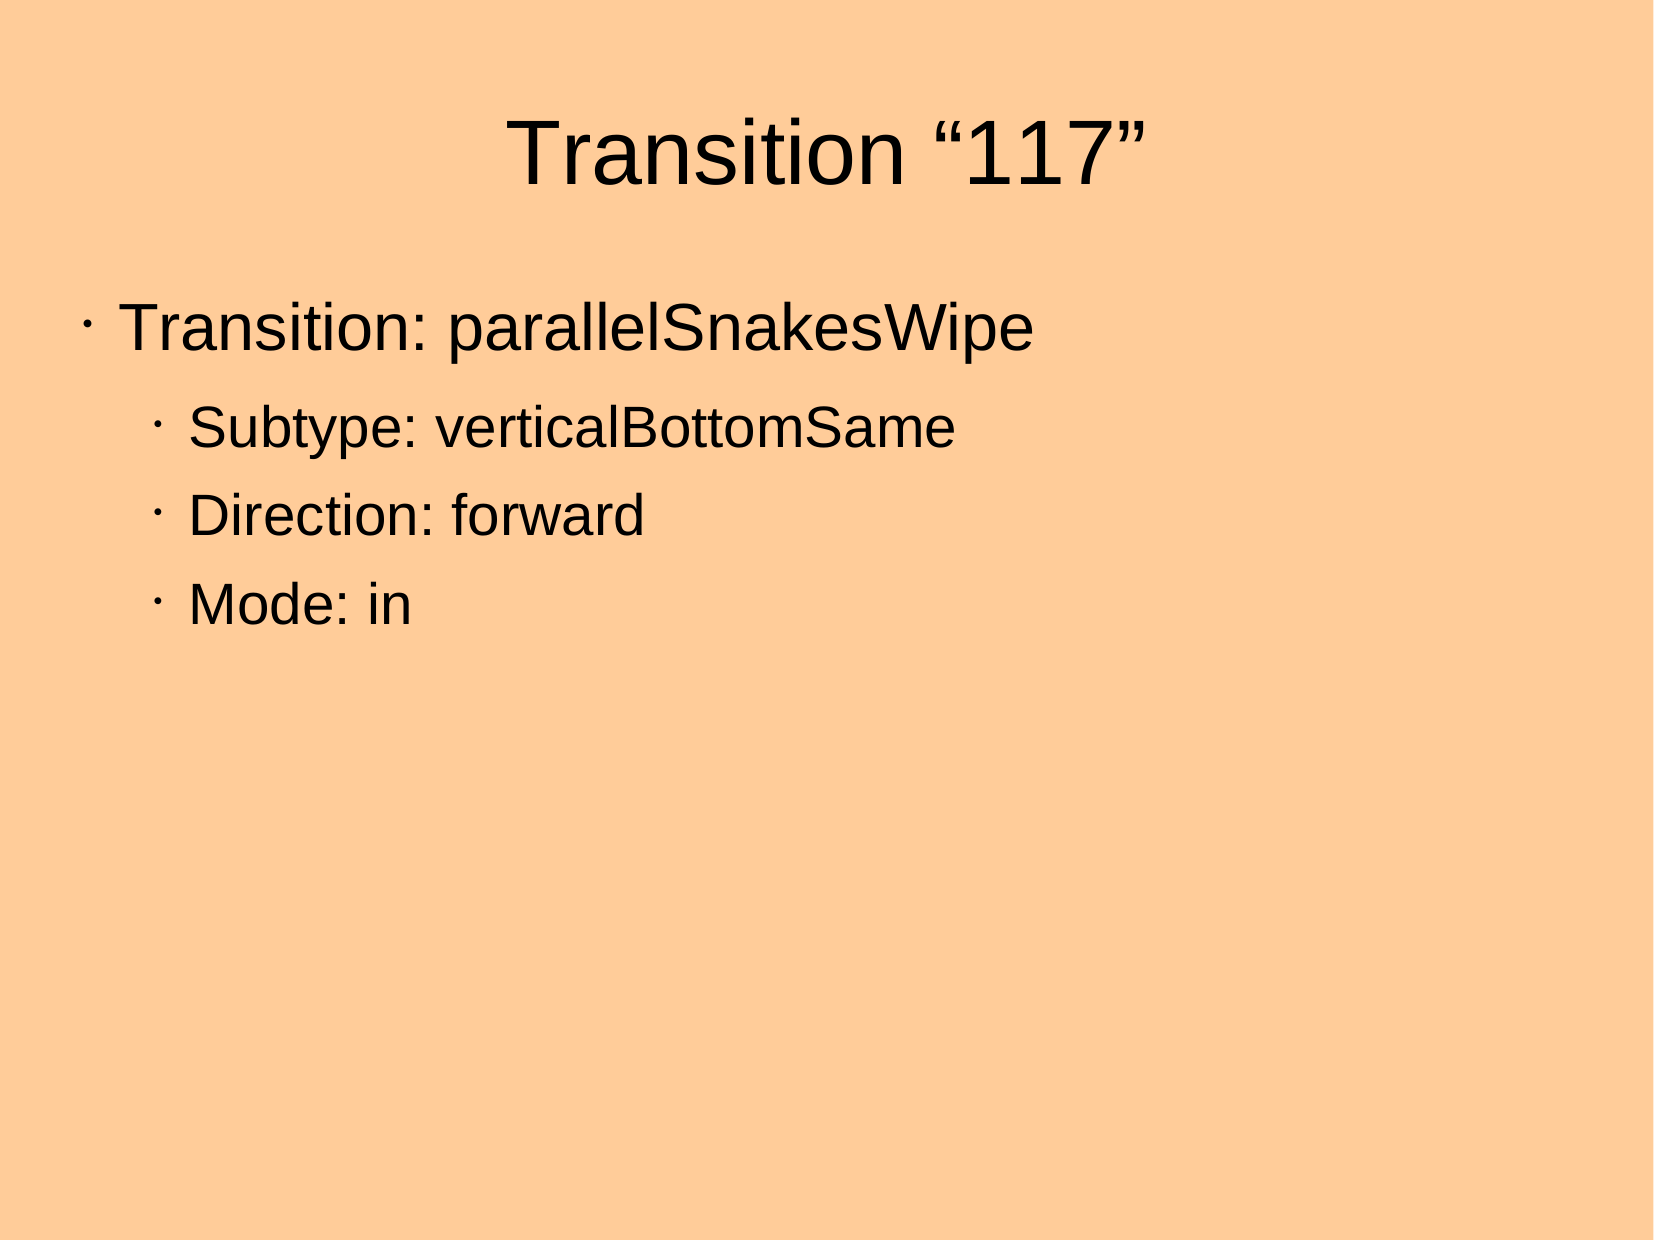

# Transition “117”
Transition: parallelSnakesWipe
Subtype: verticalBottomSame
Direction: forward
Mode: in